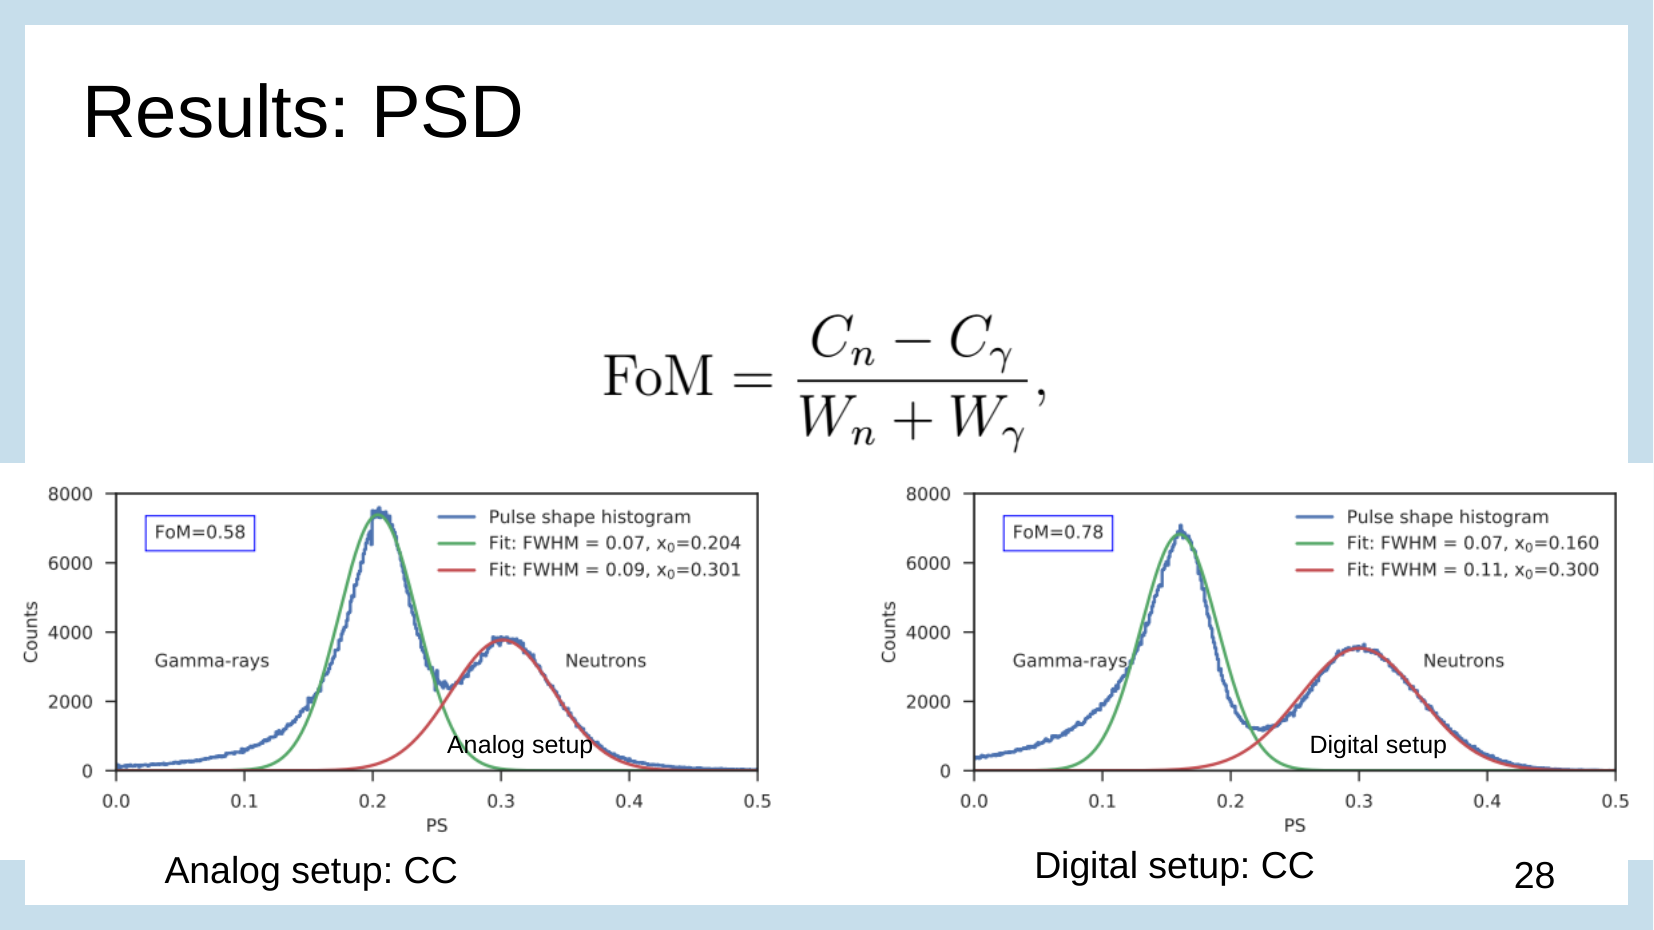

# Results: PSD
			 Analog setup
			 Digital setup
Digital setup: CC
Analog setup: CC